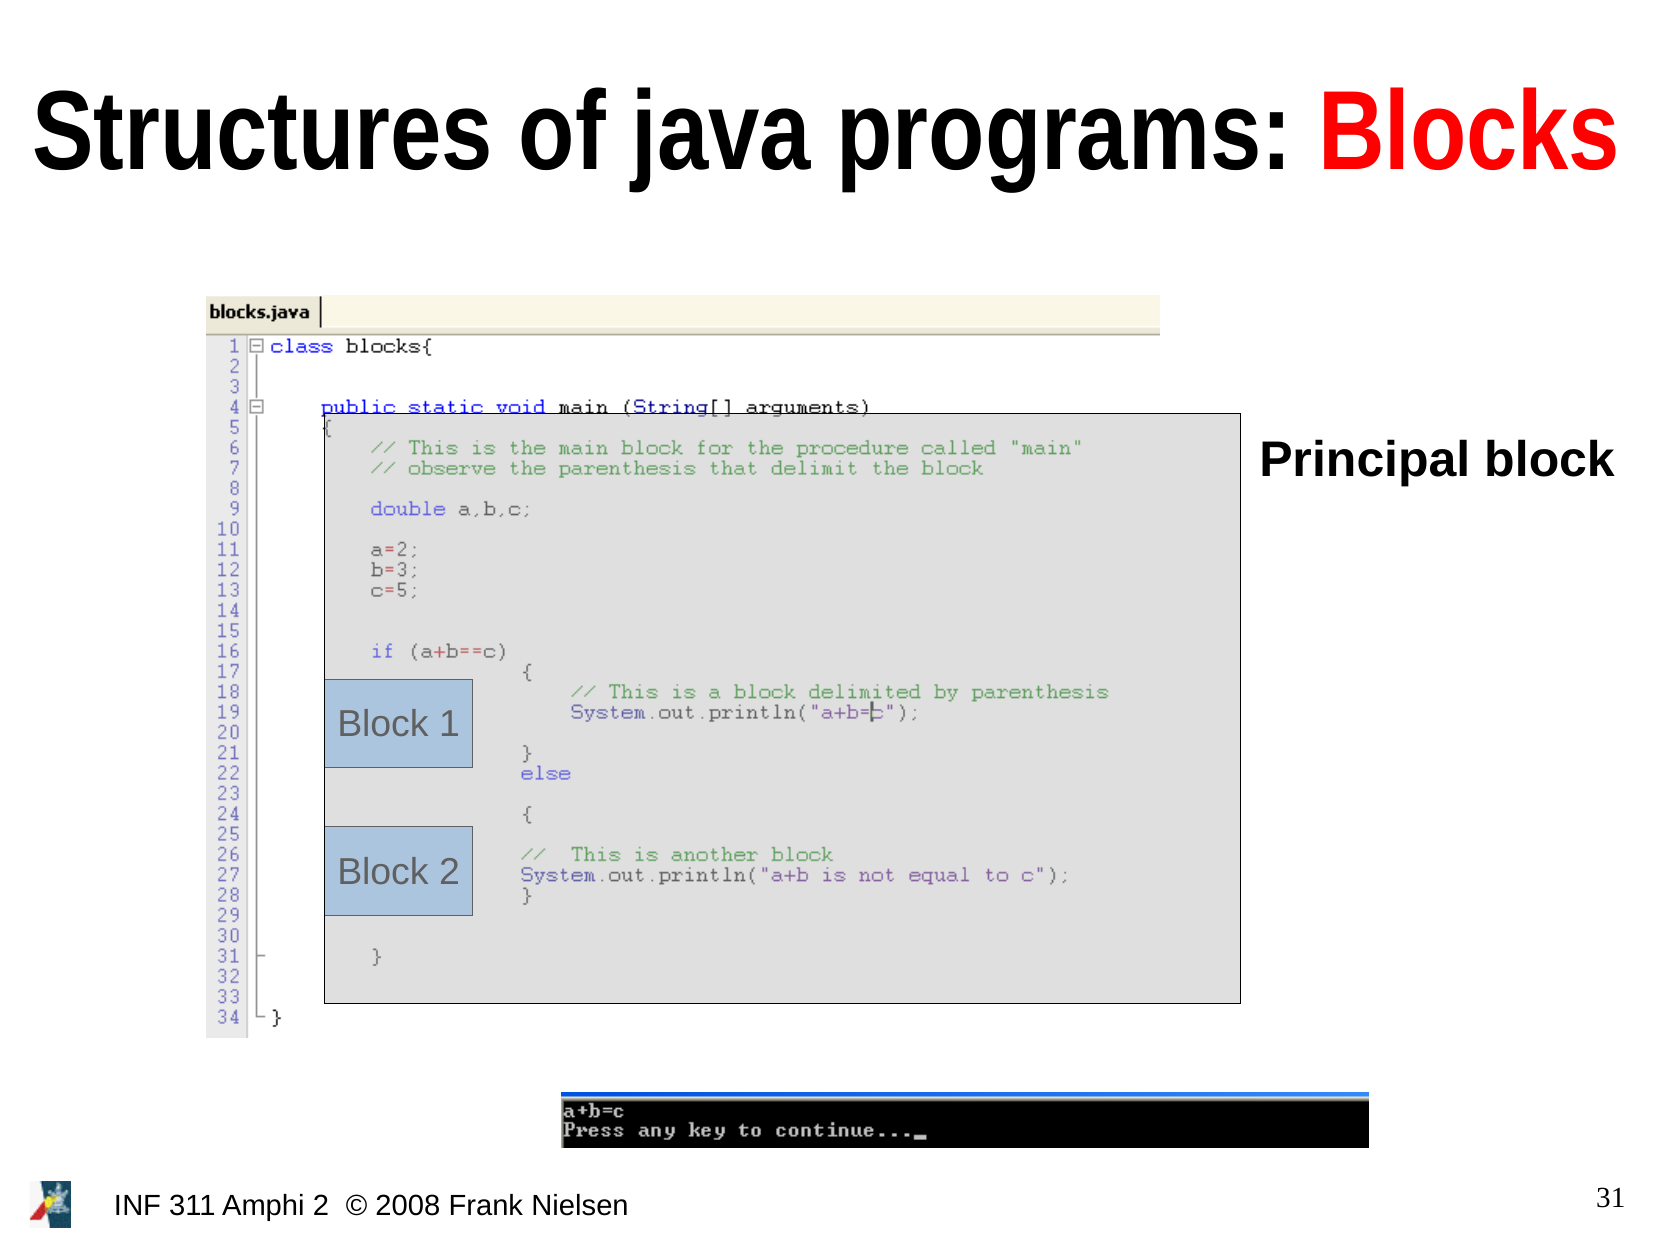

Structures of java programs: Blocks
Principal block
Block 1
Block 2